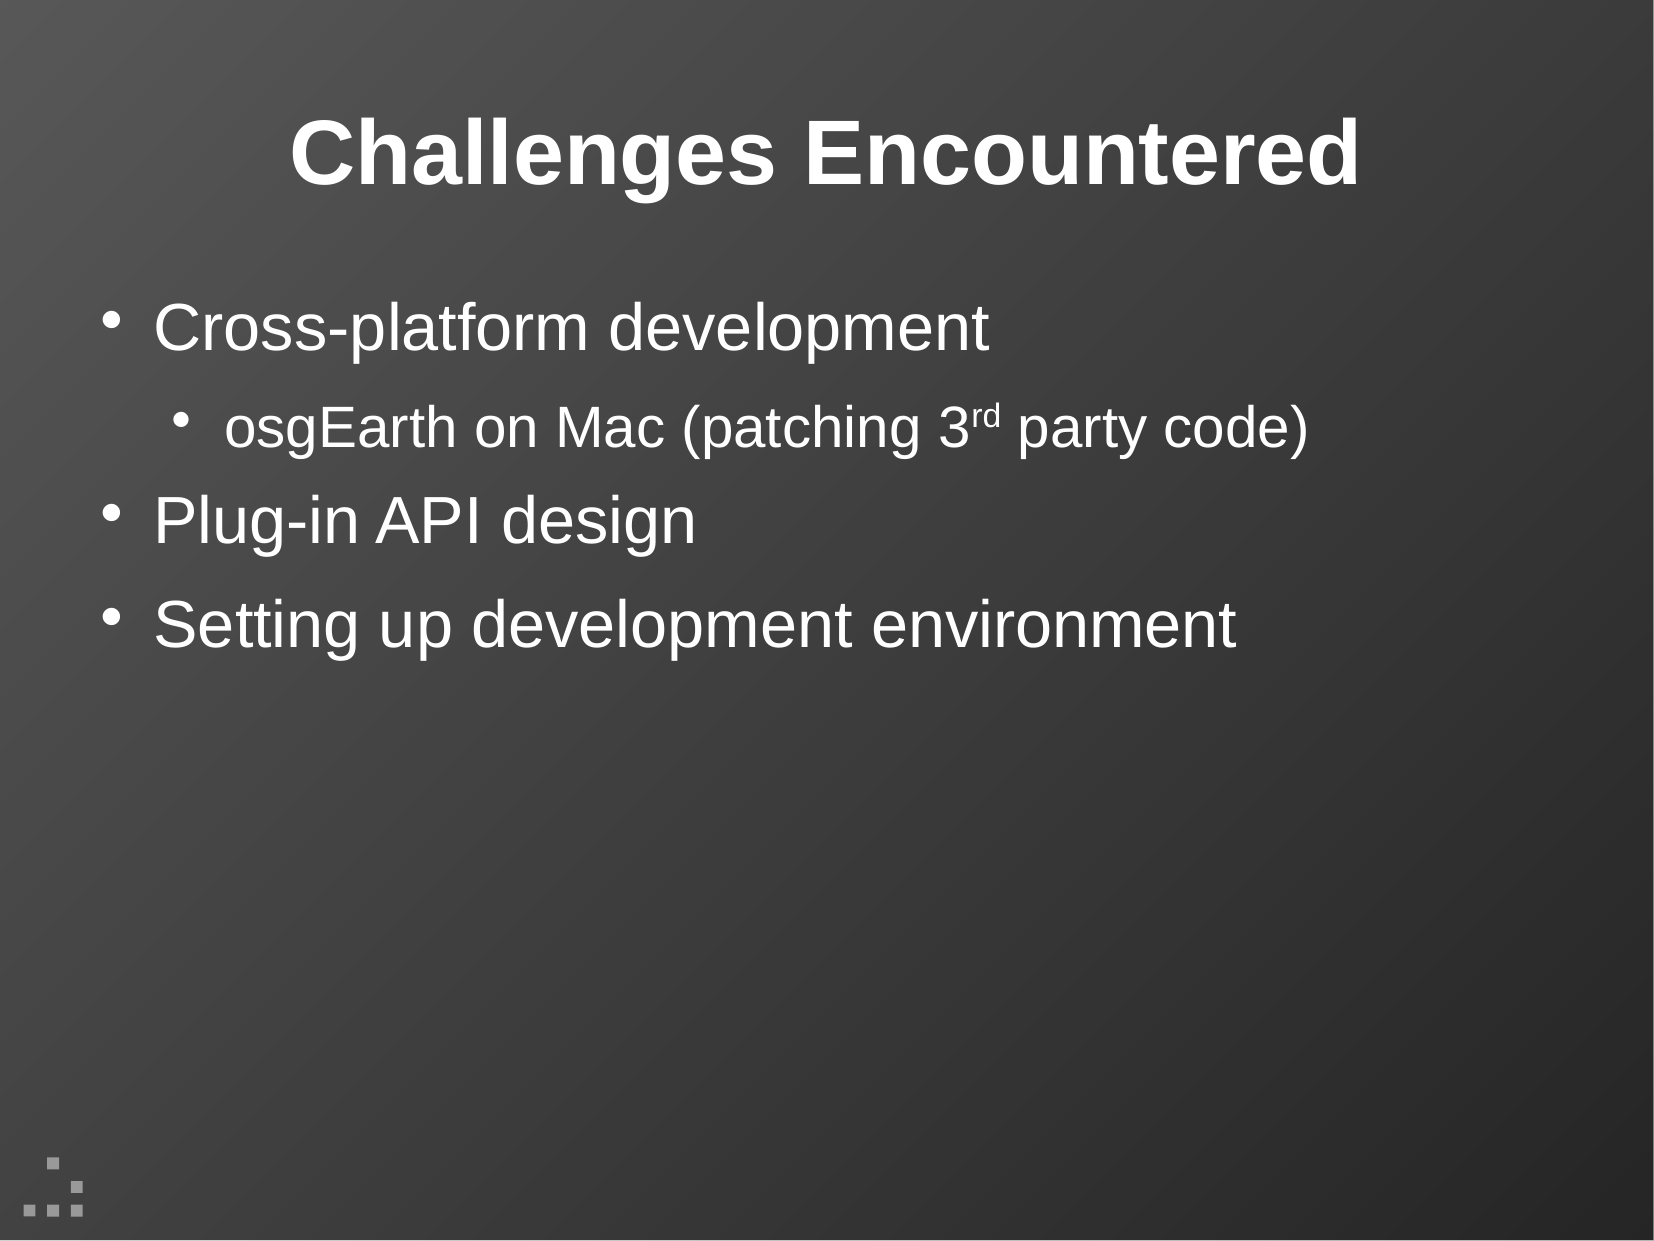

# Challenges Encountered
Cross-platform development
osgEarth on Mac (patching 3rd party code)
Plug-in API design
Setting up development environment